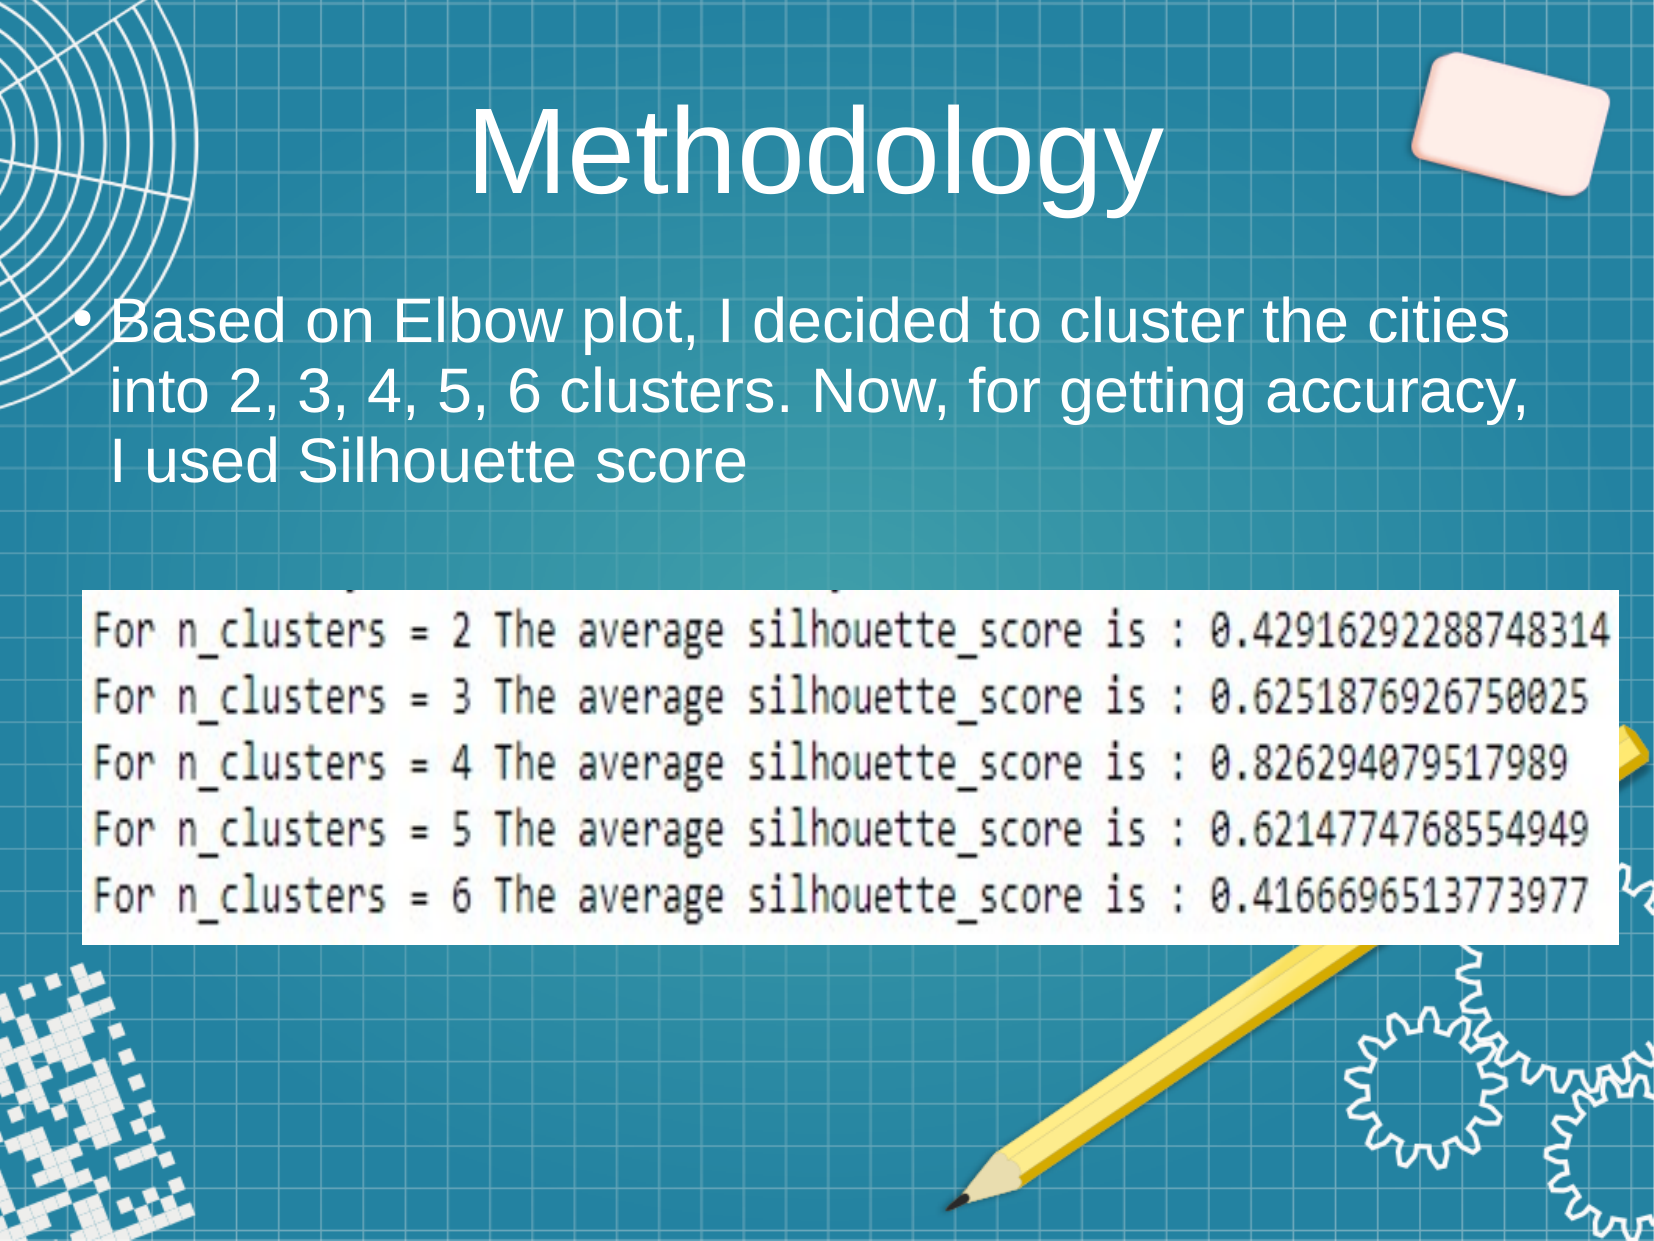

# Methodology
Based on Elbow plot, I decided to cluster the cities into 2, 3, 4, 5, 6 clusters. Now, for getting accuracy, I used Silhouette score